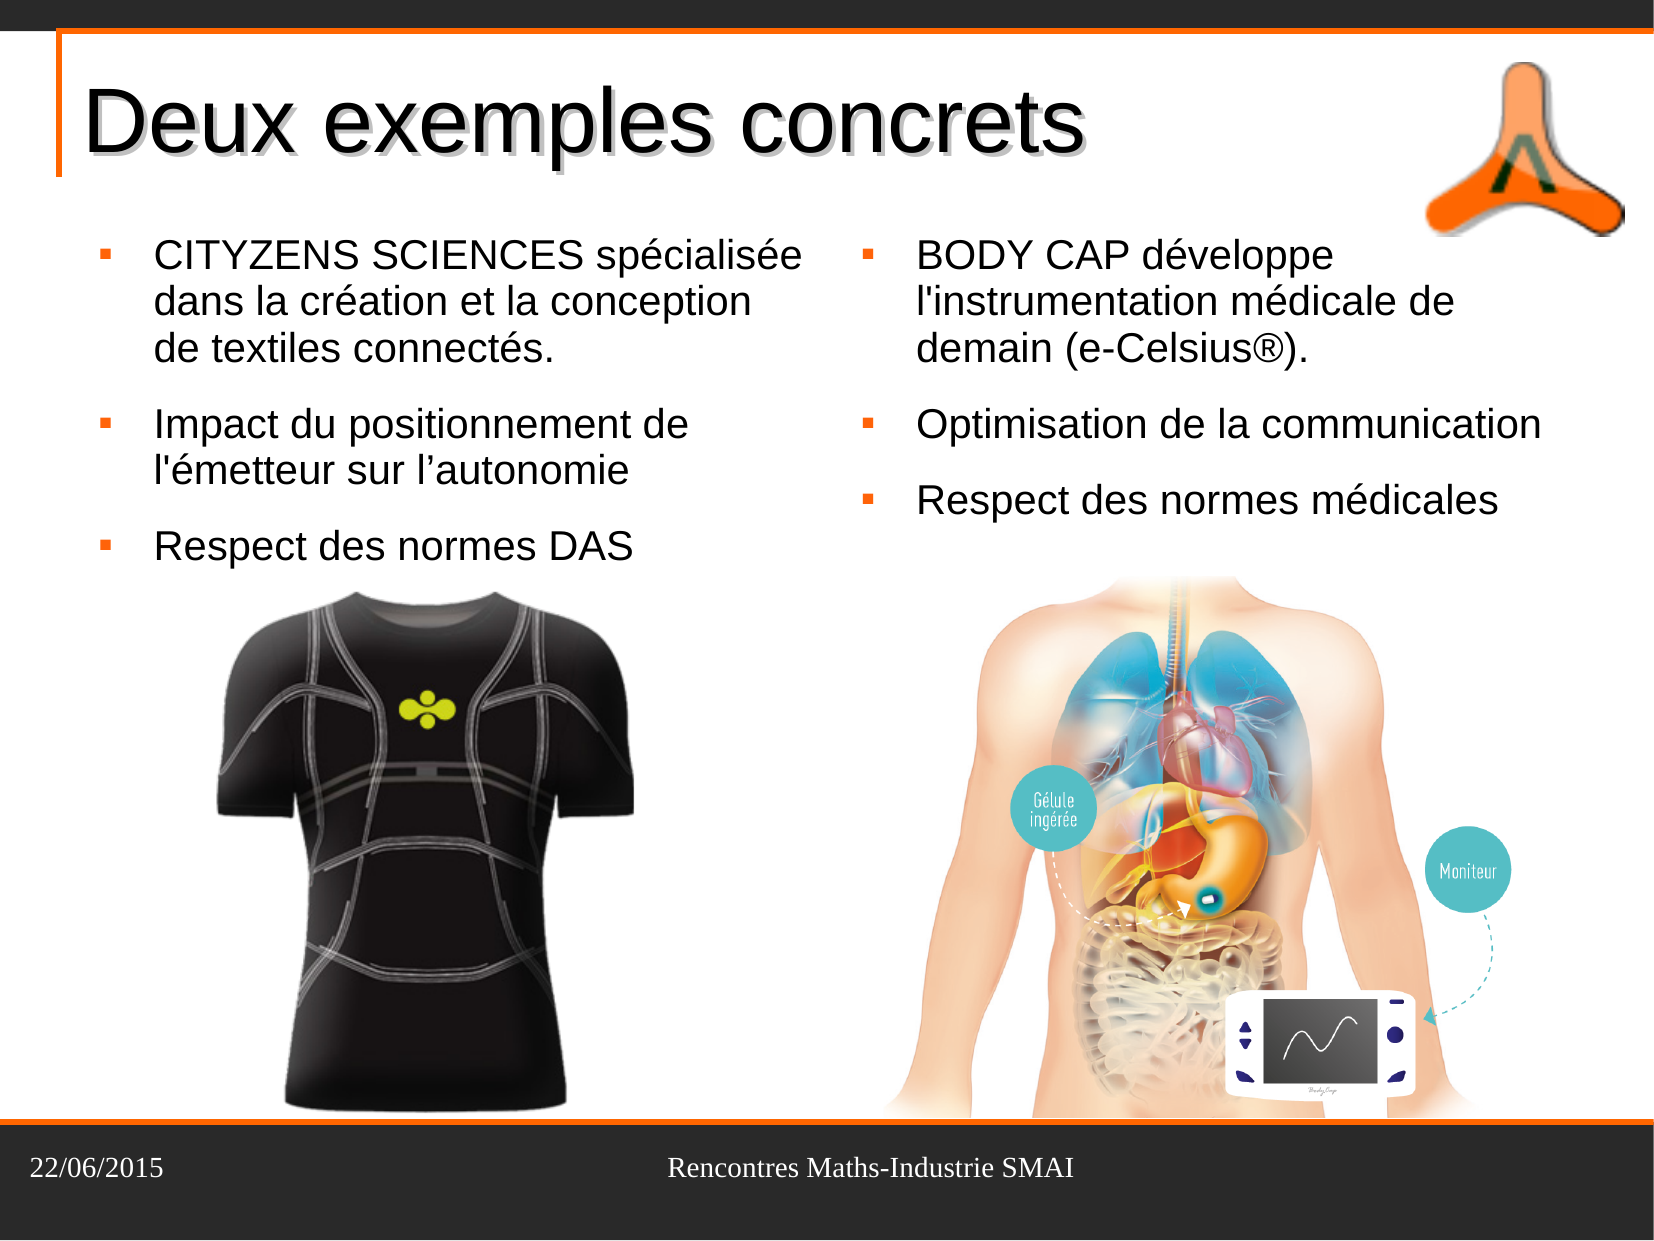

# Deux exemples concrets
CITYZENS SCIENCES spécialisée dans la création et la conception de textiles connectés.
Impact du positionnement de l'émetteur sur l’autonomie
Respect des normes DAS
BODY CAP développe l'instrumentation médicale de demain (e-Celsius®).
Optimisation de la communication
Respect des normes médicales
22/06/2015
Rencontres Maths-Industrie SMAI